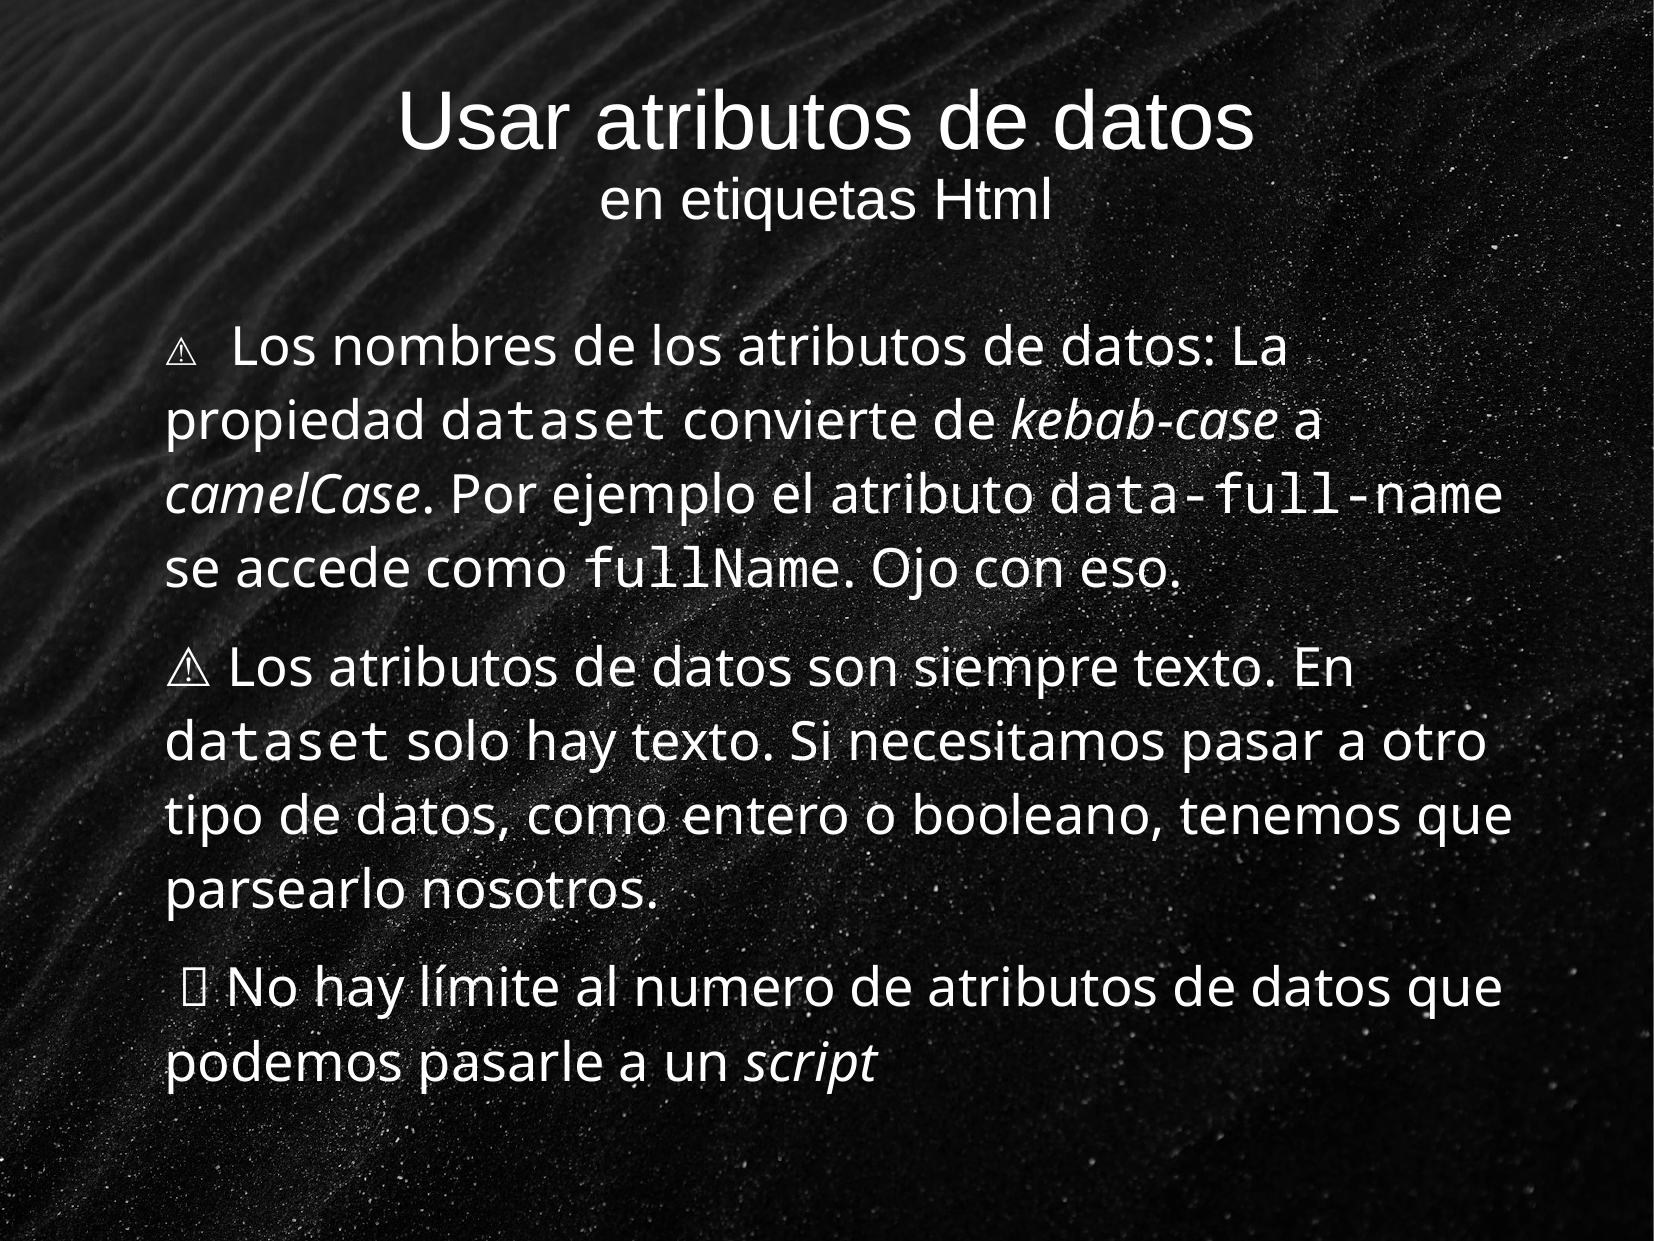

# Usar atributos de datos en etiquetas Html
⚠ Los nombres de los atributos de datos: La propiedad dataset convierte de kebab-case a camelCase. Por ejemplo el atributo data-full-name se accede como fullName. Ojo con eso.
⚠ Los atributos de datos son siempre texto. En dataset solo hay texto. Si necesitamos pasar a otro tipo de datos, como entero o booleano, tenemos que parsearlo nosotros.
 ✅ No hay límite al numero de atributos de datos que podemos pasarle a un script